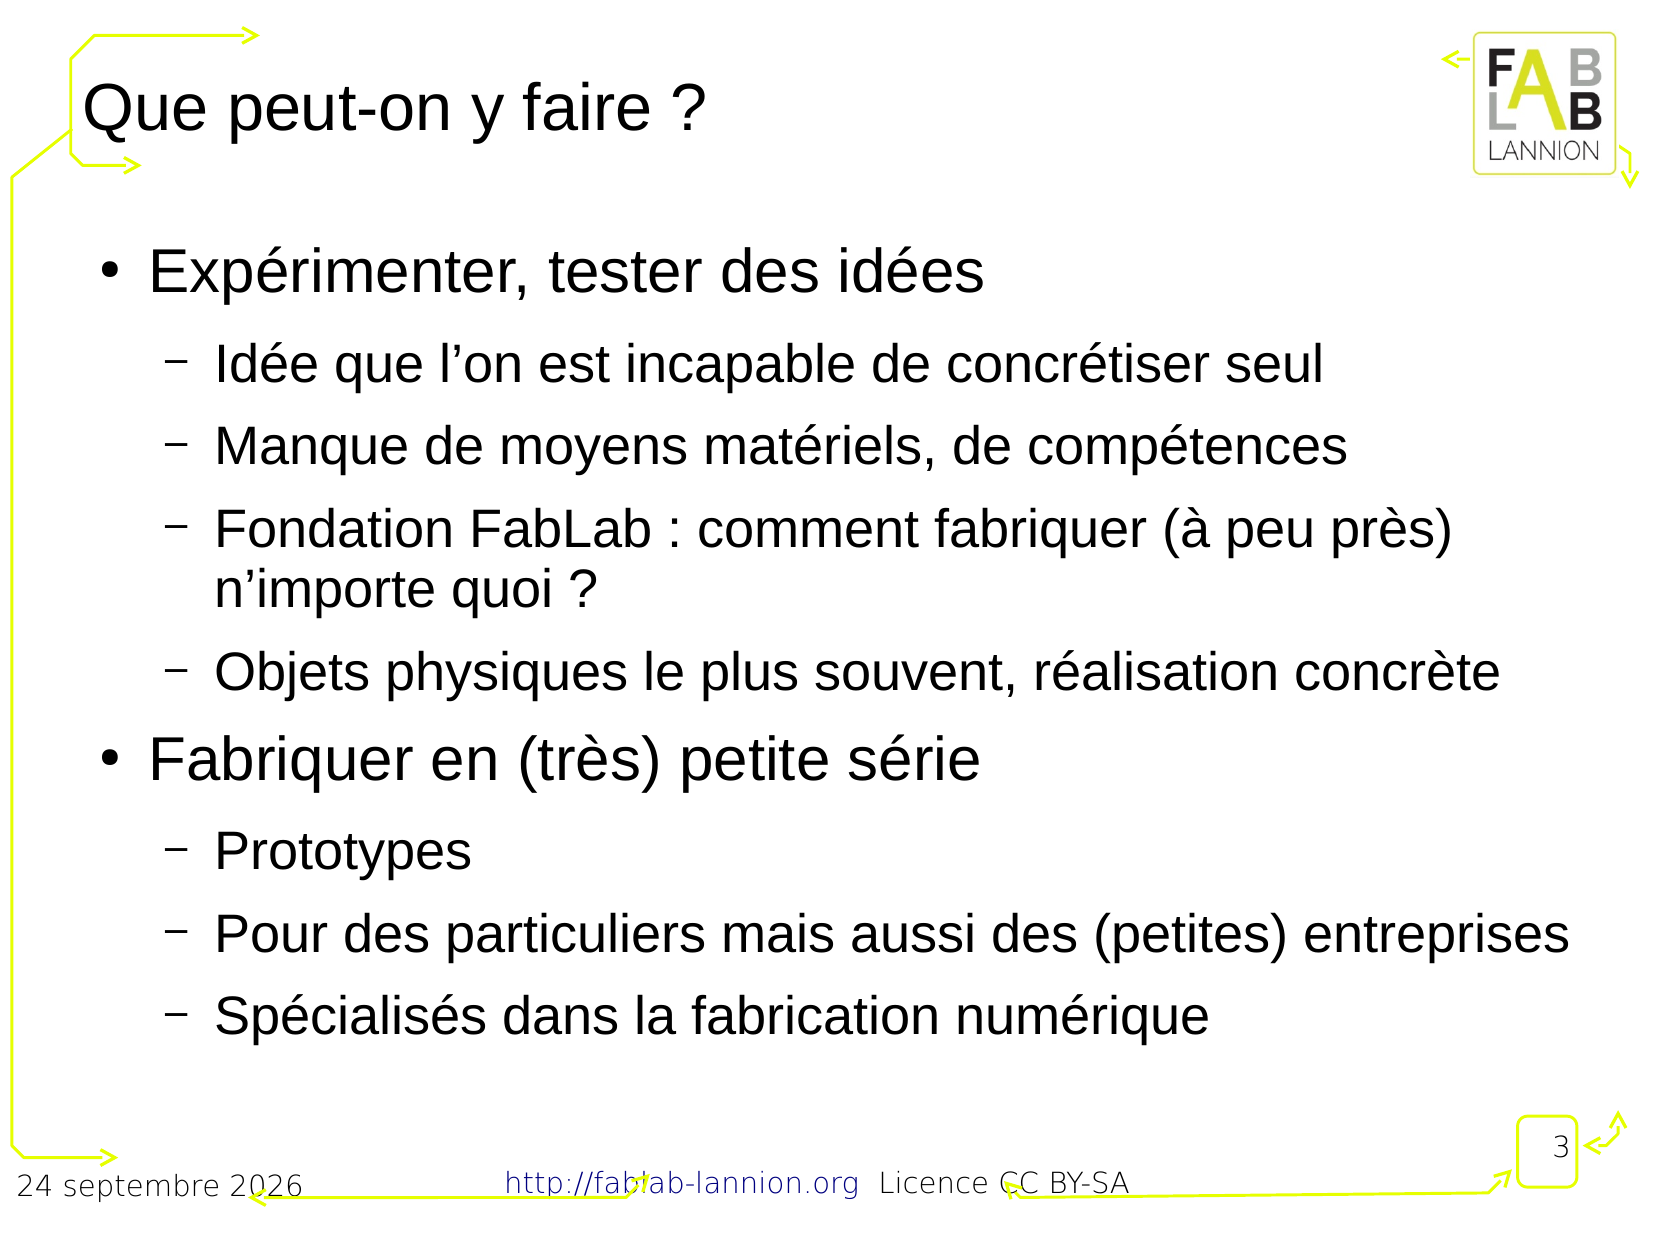

# Que peut-on y faire ?
Expérimenter, tester des idées
Idée que l’on est incapable de concrétiser seul
Manque de moyens matériels, de compétences
Fondation FabLab : comment fabriquer (à peu près) n’importe quoi ?
Objets physiques le plus souvent, réalisation concrète
Fabriquer en (très) petite série
Prototypes
Pour des particuliers mais aussi des (petites) entreprises
Spécialisés dans la fabrication numérique
3